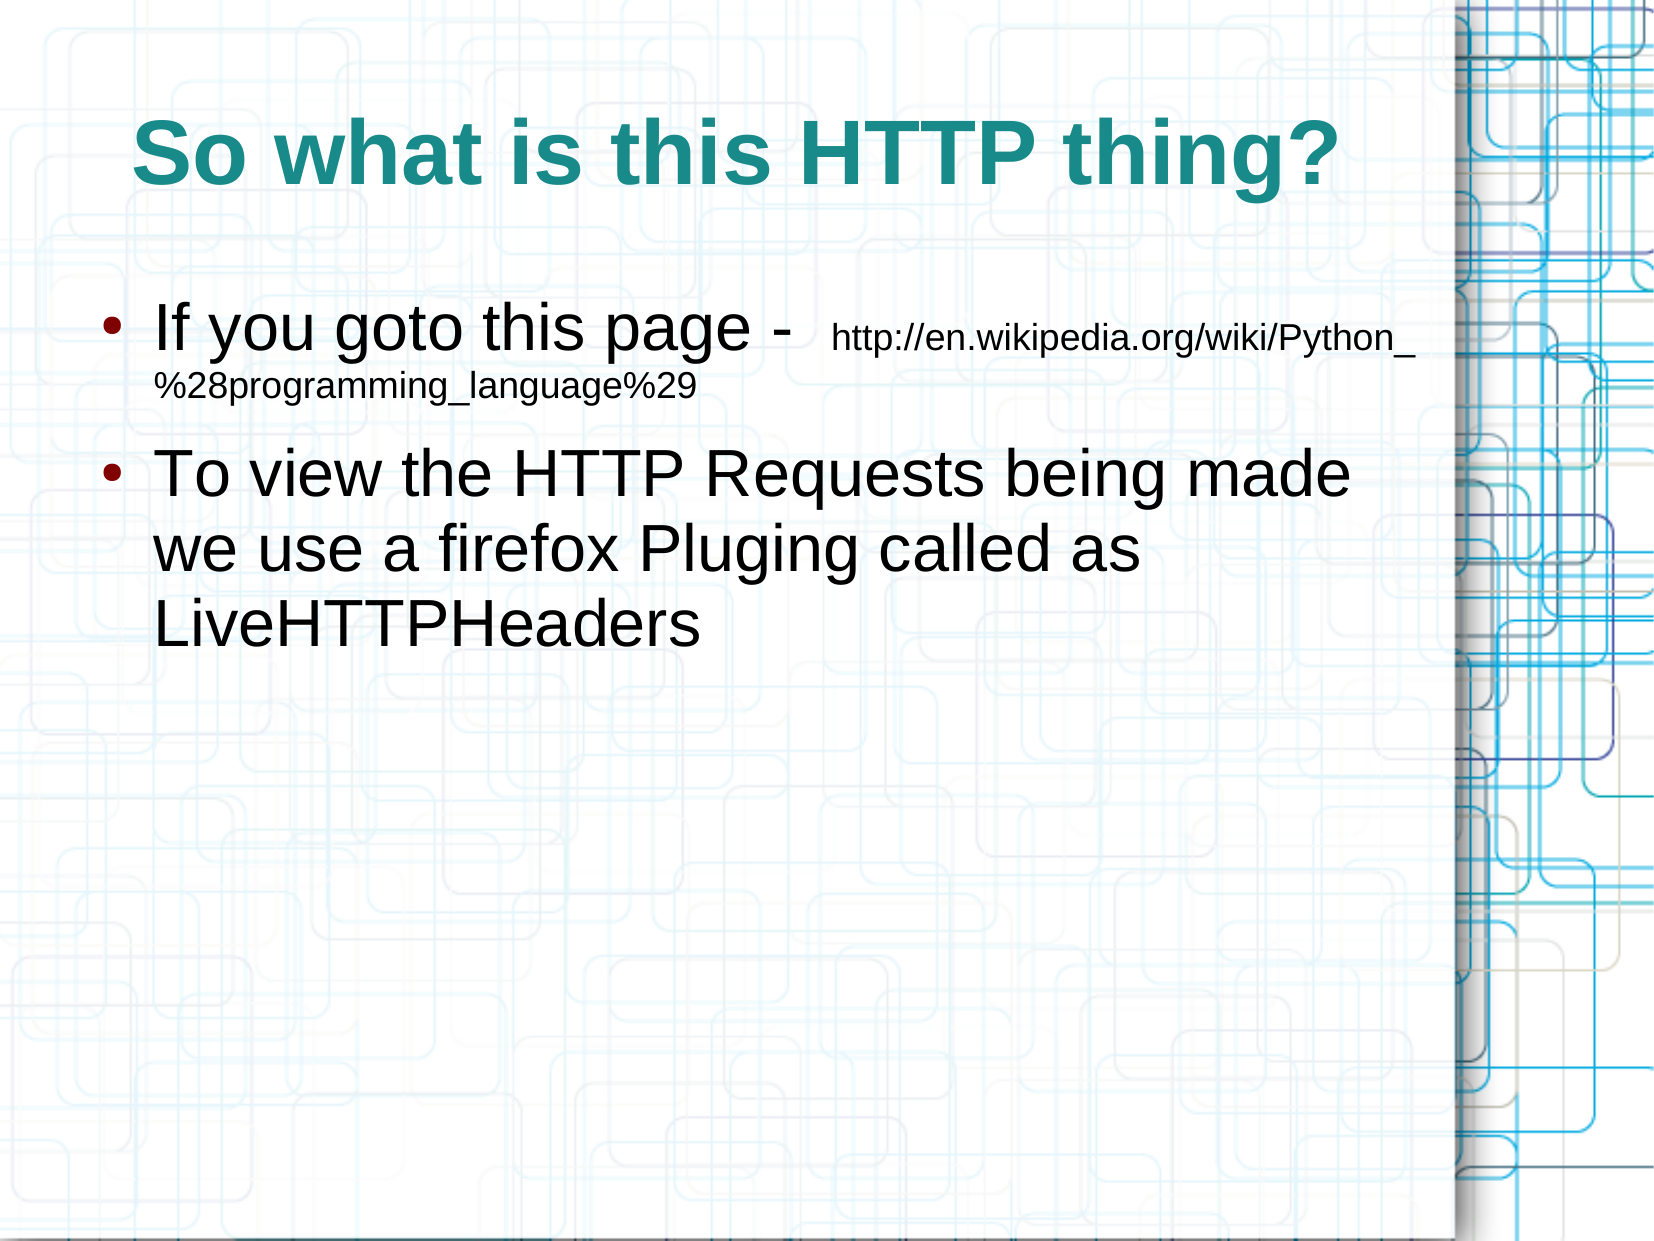

# So what is this HTTP thing?
If you goto this page - http://en.wikipedia.org/wiki/Python_%28programming_language%29
To view the HTTP Requests being made we use a firefox Pluging called as LiveHTTPHeaders